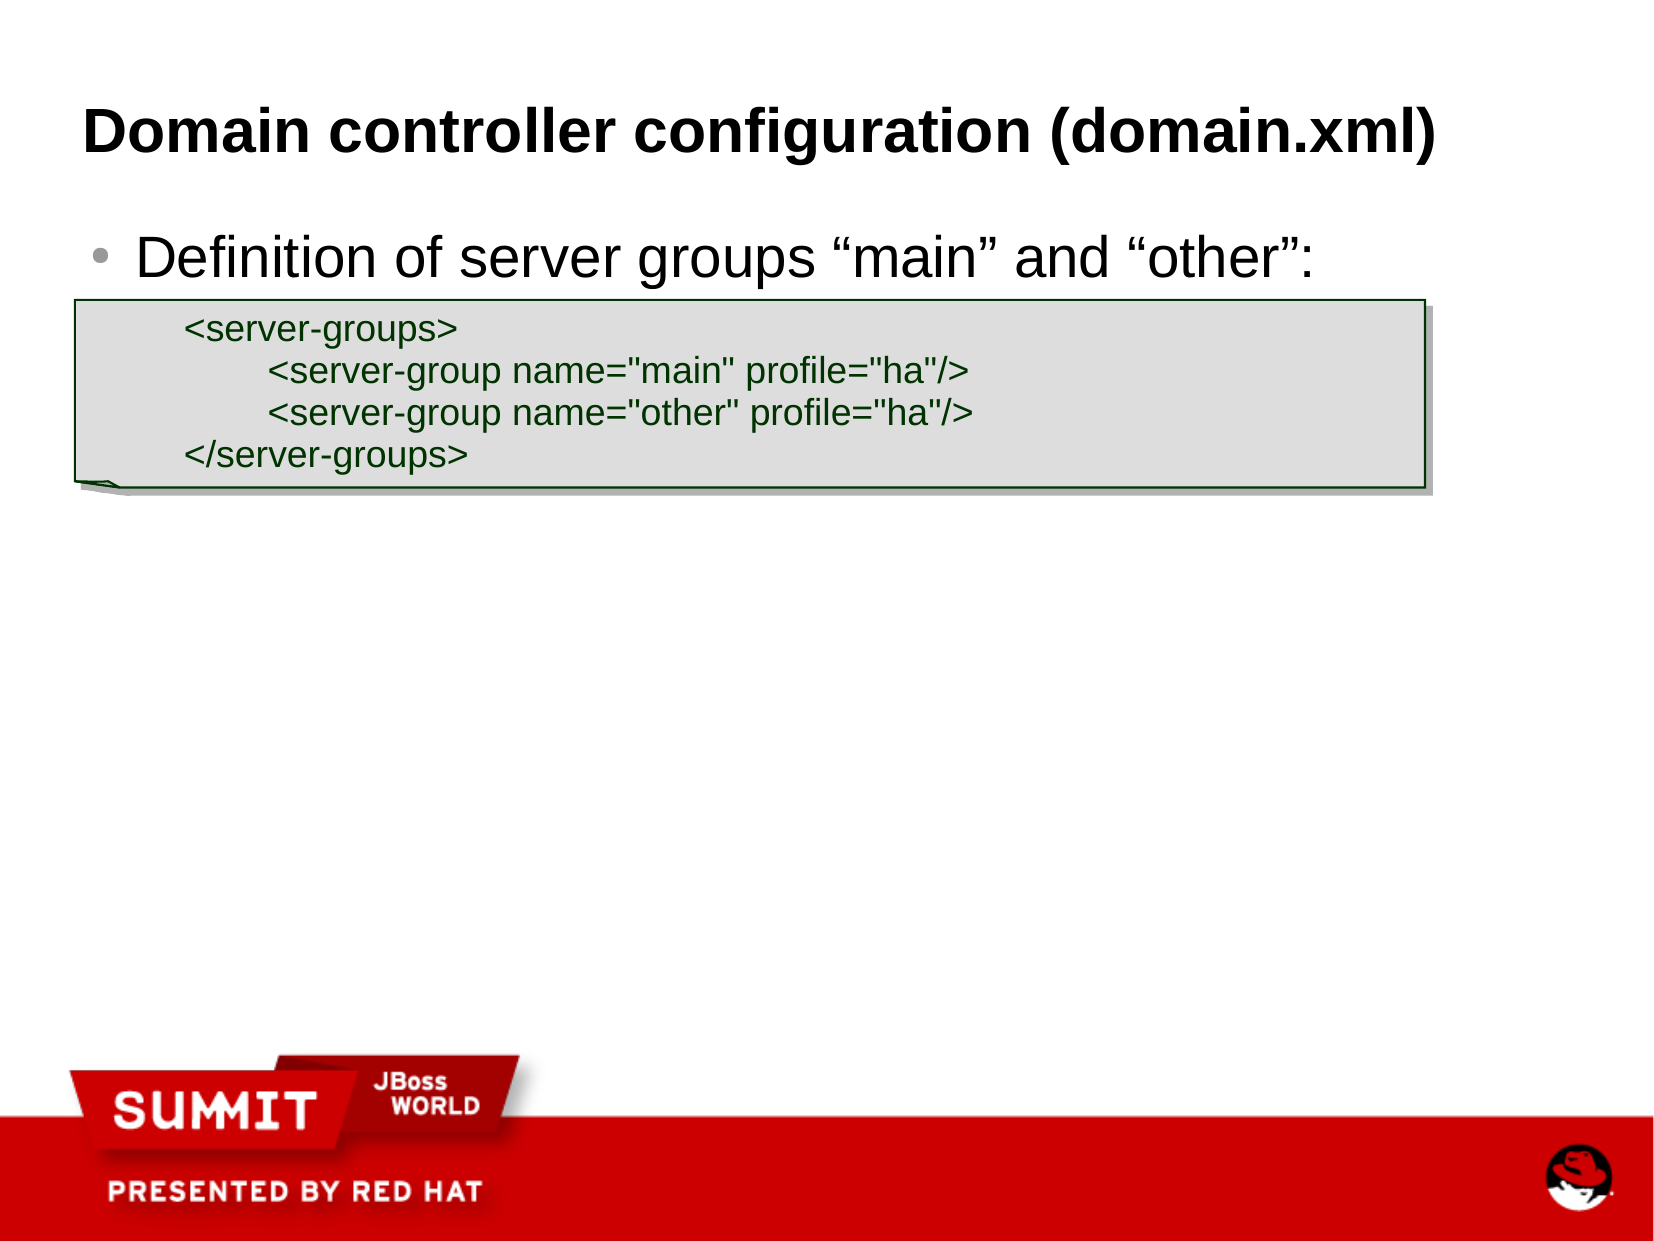

# Domain controller configuration (domain.xml)
Definition of server groups “main” and “other”:
<server-groups>
 <server-group name="main" profile="ha"/>
 <server-group name="other" profile="ha"/>
</server-groups>